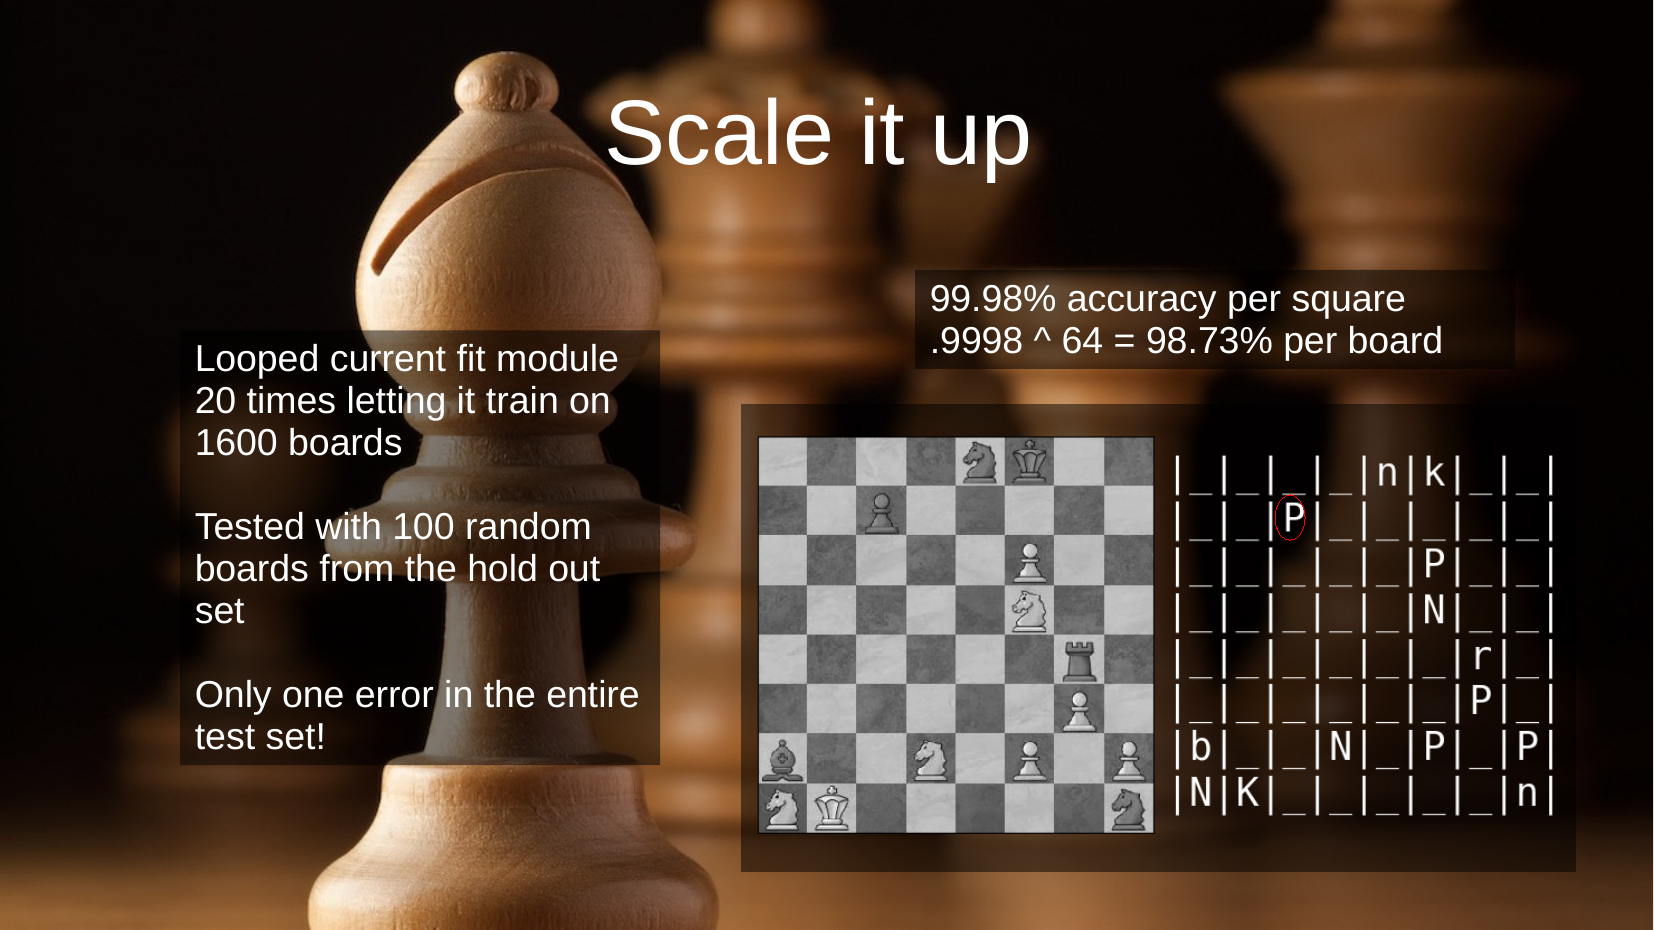

# Scale it up
99.98% accuracy per square
.9998 ^ 64 = 98.73% per board
Looped current fit module 20 times letting it train on 1600 boards
Tested with 100 random boards from the hold out set
Only one error in the entire test set!